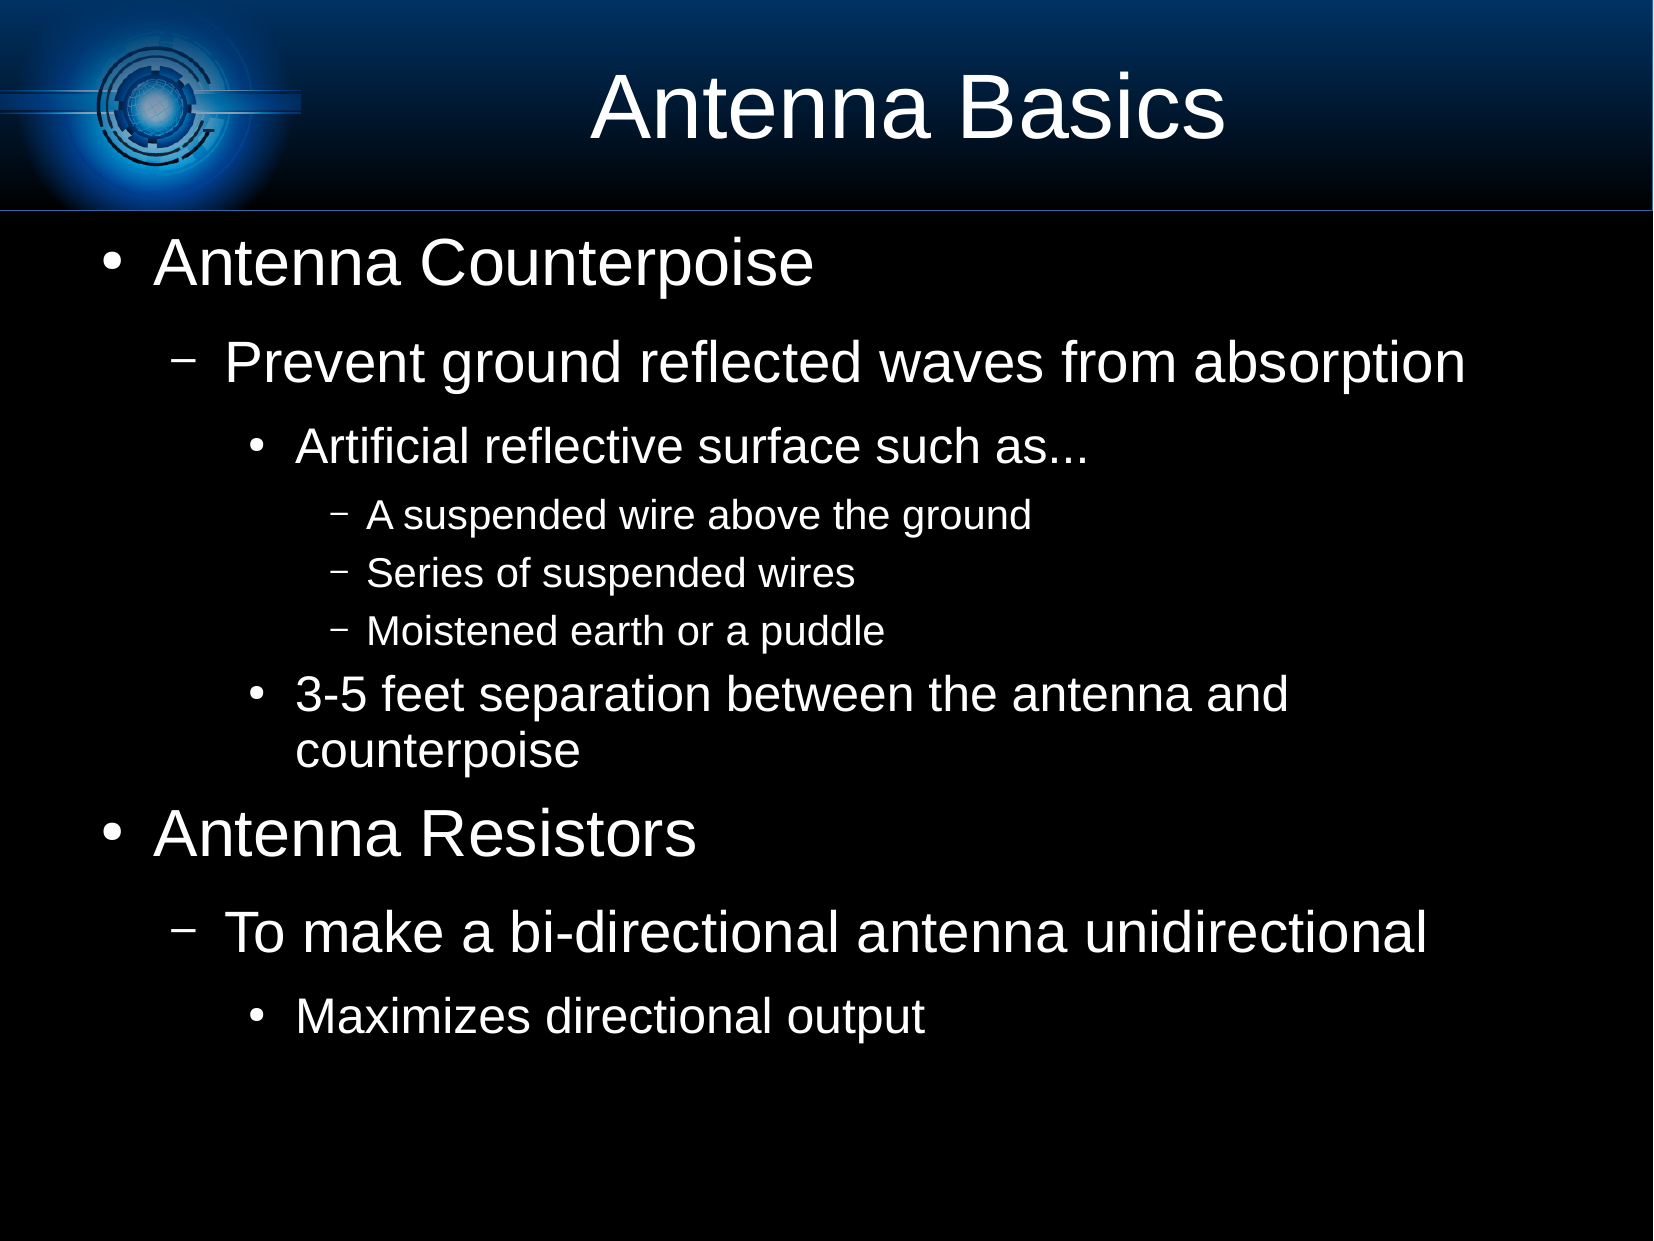

# Antenna Basics
Antenna Counterpoise
Prevent ground reflected waves from absorption
Artificial reflective surface such as...
A suspended wire above the ground
Series of suspended wires
Moistened earth or a puddle
3-5 feet separation between the antenna and counterpoise
Antenna Resistors
To make a bi-directional antenna unidirectional
Maximizes directional output